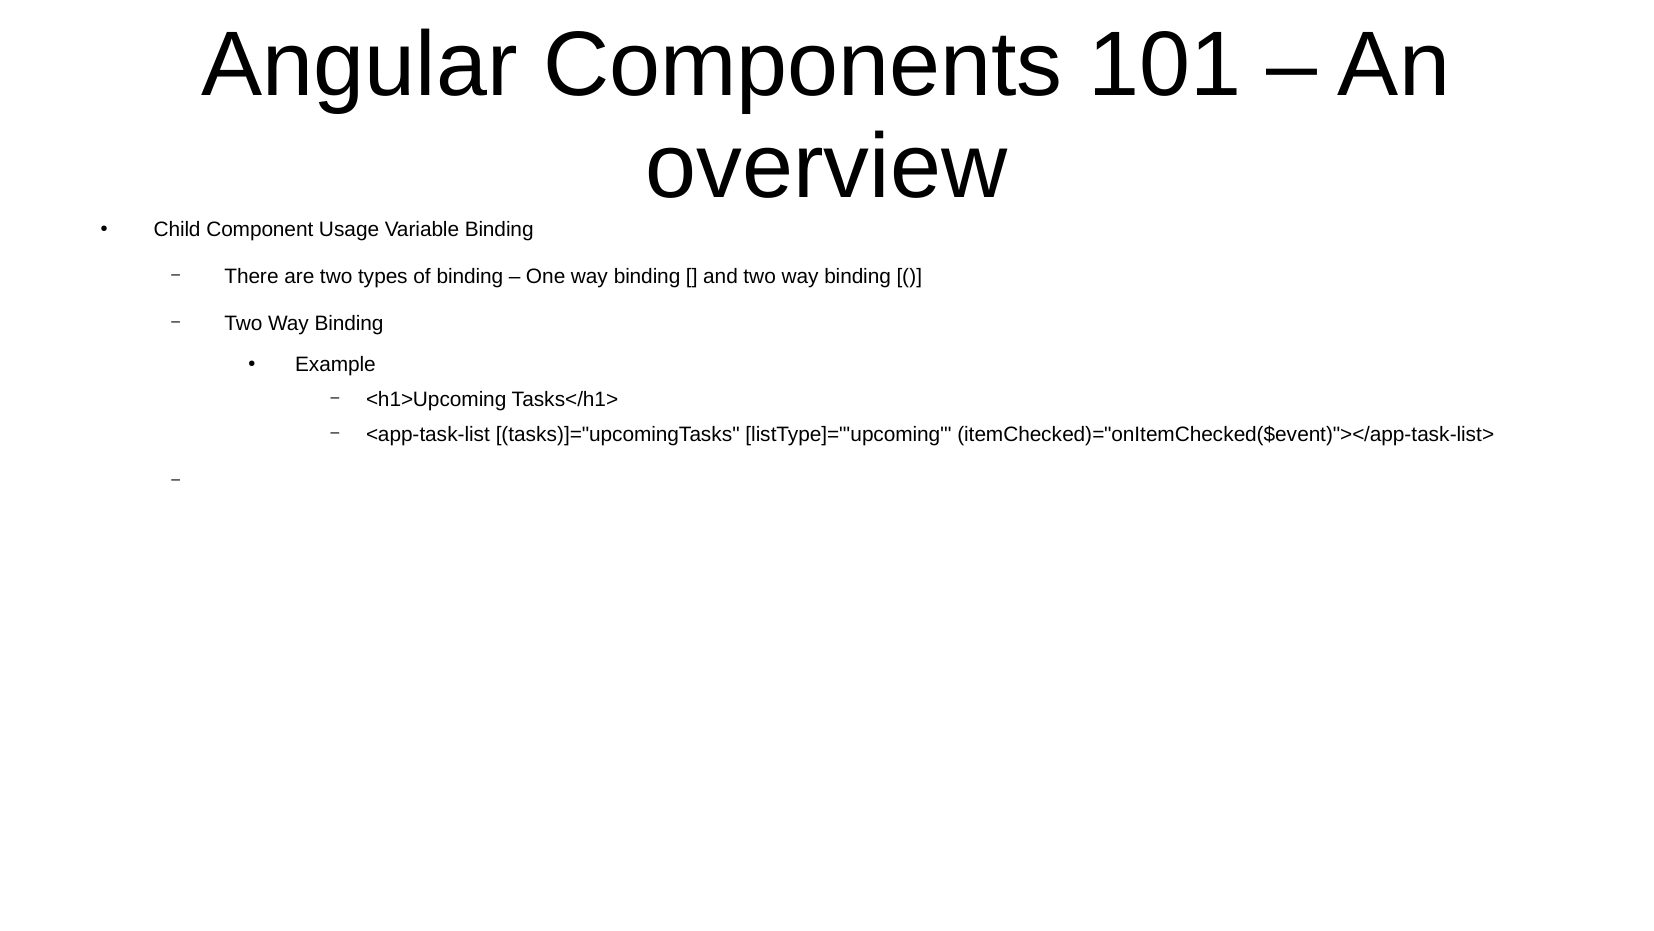

# Angular Components 101 – An overview
Child Component Usage Variable Binding
There are two types of binding – One way binding [] and two way binding [()]
Two Way Binding
Example
<h1>Upcoming Tasks</h1>
<app-task-list [(tasks)]="upcomingTasks" [listType]="'upcoming'" (itemChecked)="onItemChecked($event)"></app-task-list>